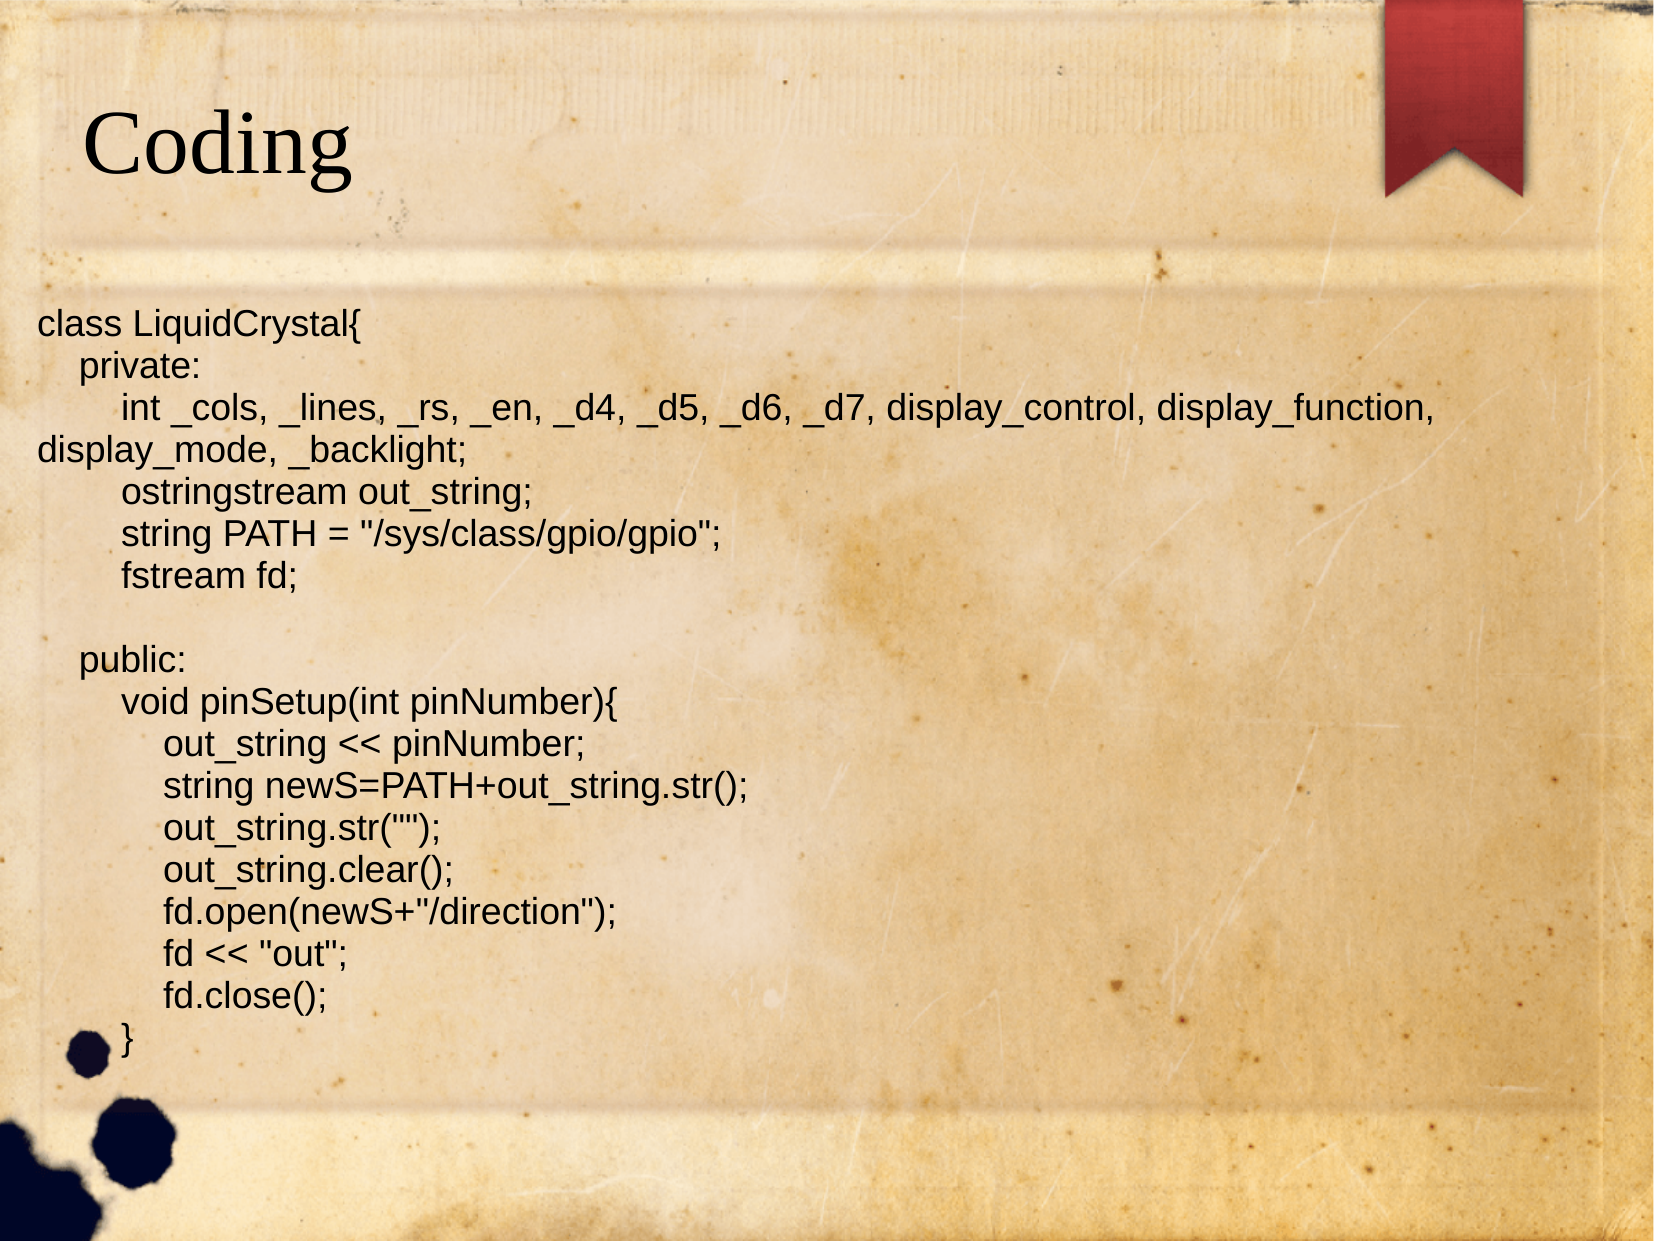

# Coding
class LiquidCrystal{
 private:
 int _cols, _lines, _rs, _en, _d4, _d5, _d6, _d7, display_control, display_function, display_mode, _backlight;
 ostringstream out_string;
 string PATH = "/sys/class/gpio/gpio";
 fstream fd;
 public:
 void pinSetup(int pinNumber){
 out_string << pinNumber;
 string newS=PATH+out_string.str();
 out_string.str("");
 out_string.clear();
 fd.open(newS+"/direction");
 fd << "out";
 fd.close();
 }